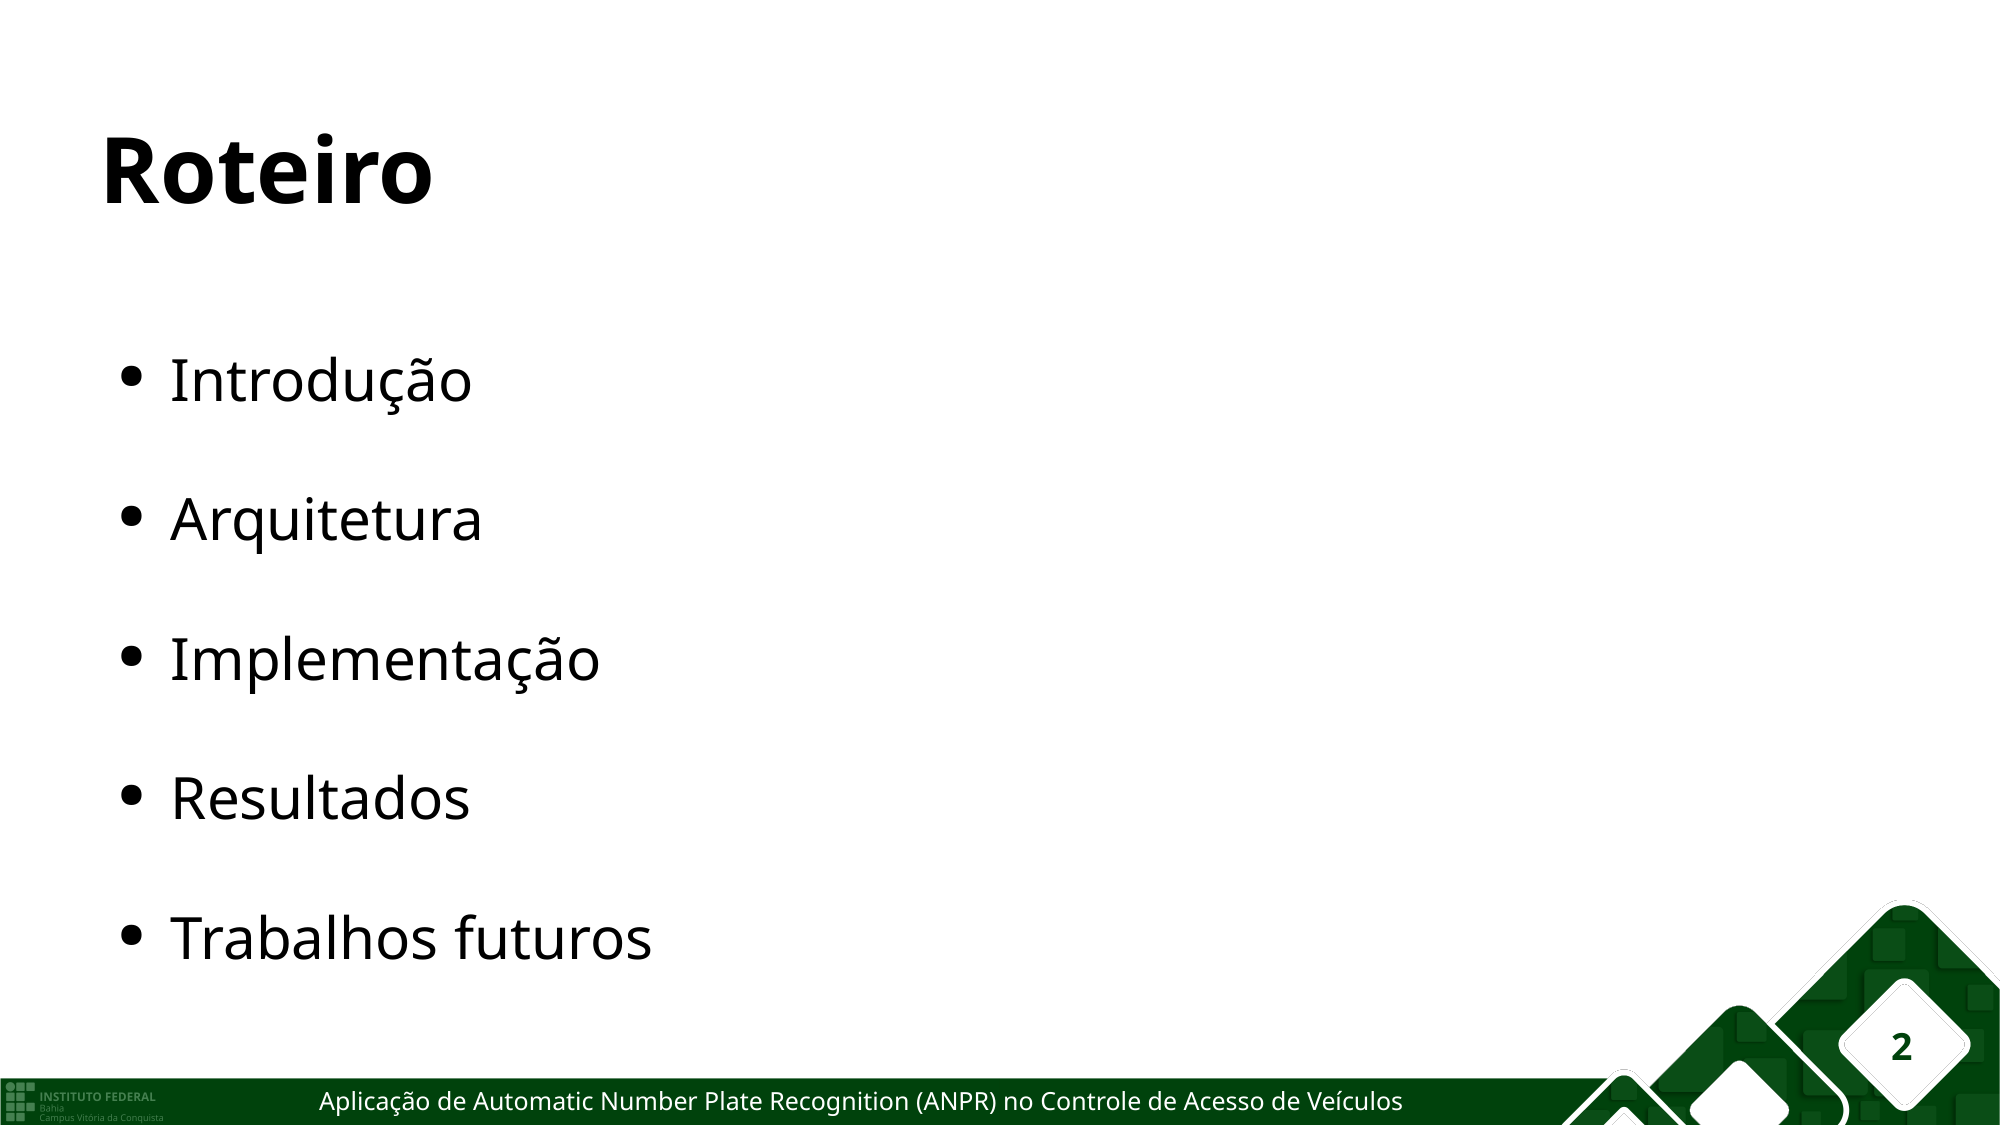

# Roteiro
Introdução
Arquitetura
Implementação
Resultados
Trabalhos futuros